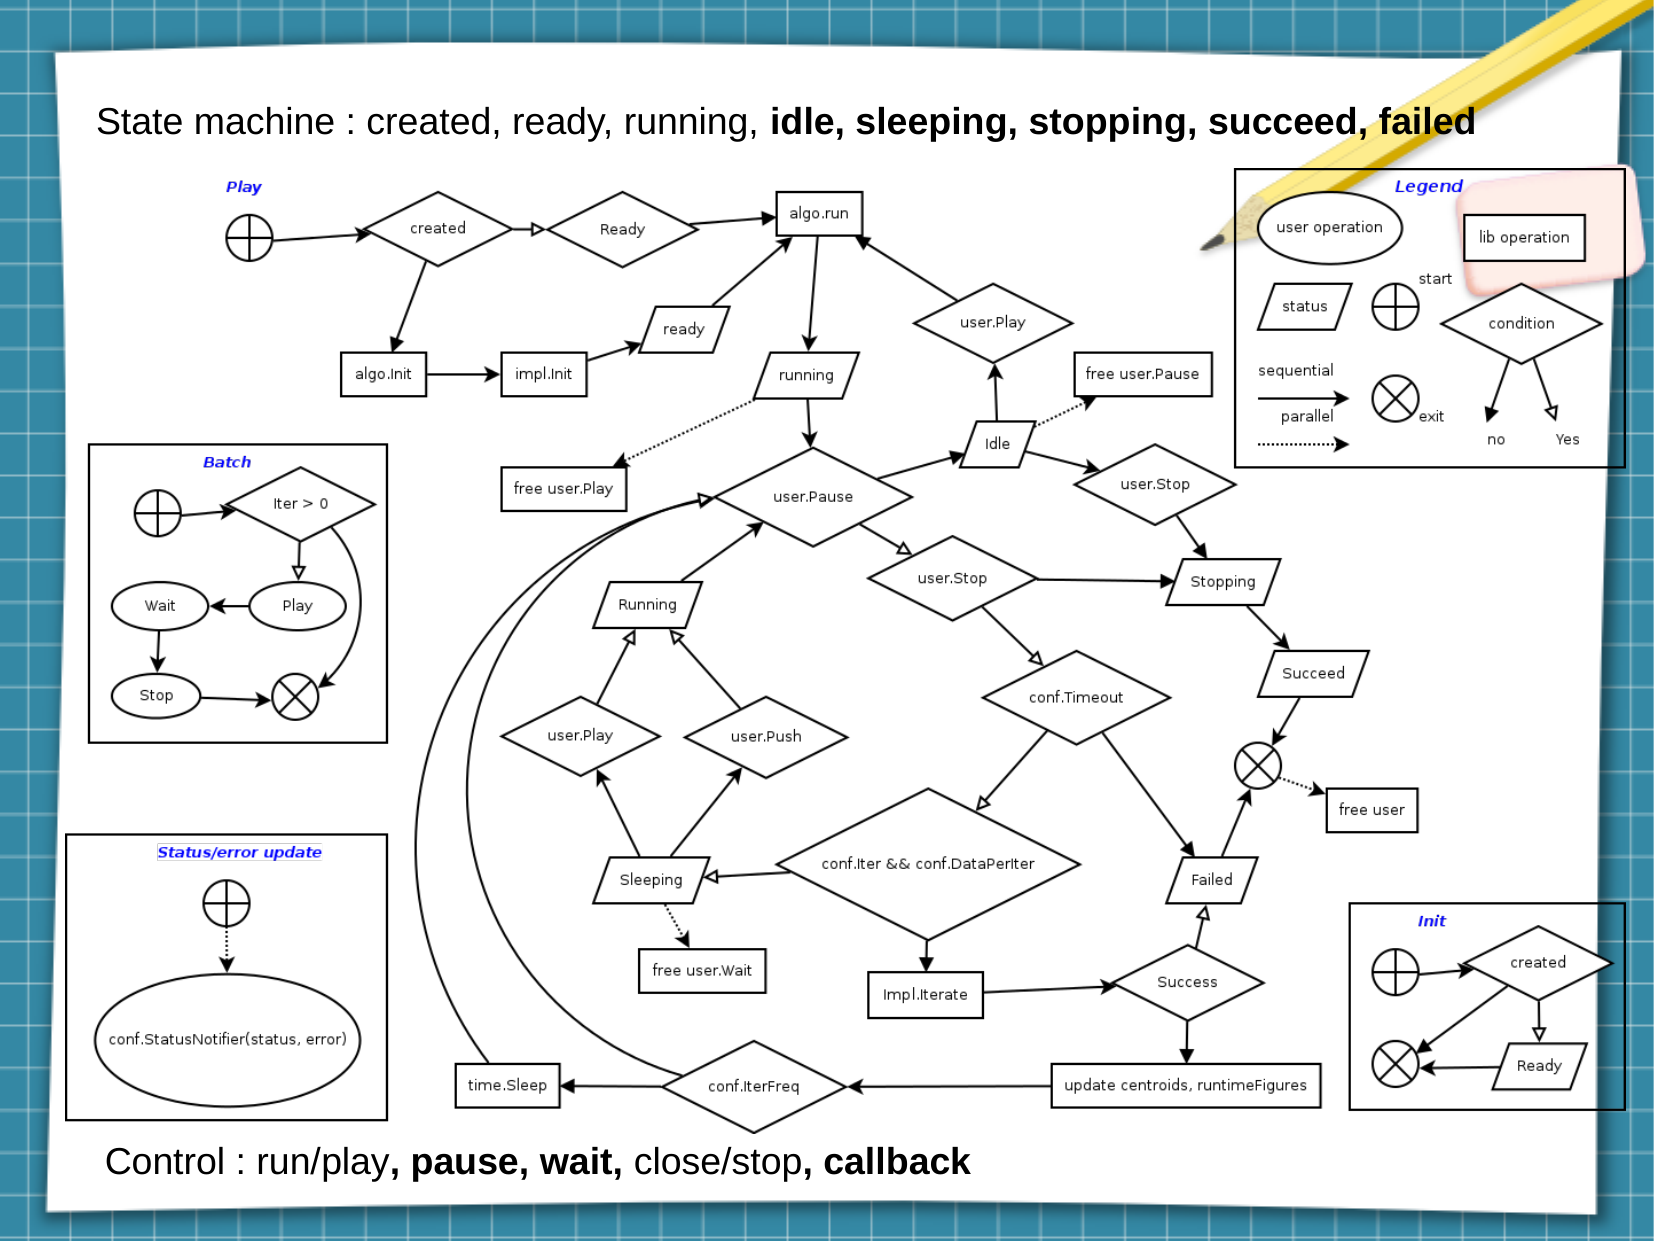

State machine : created, ready, running, idle, sleeping, stopping, succeed, failed
Control : run/play, pause, wait, close/stop, callback